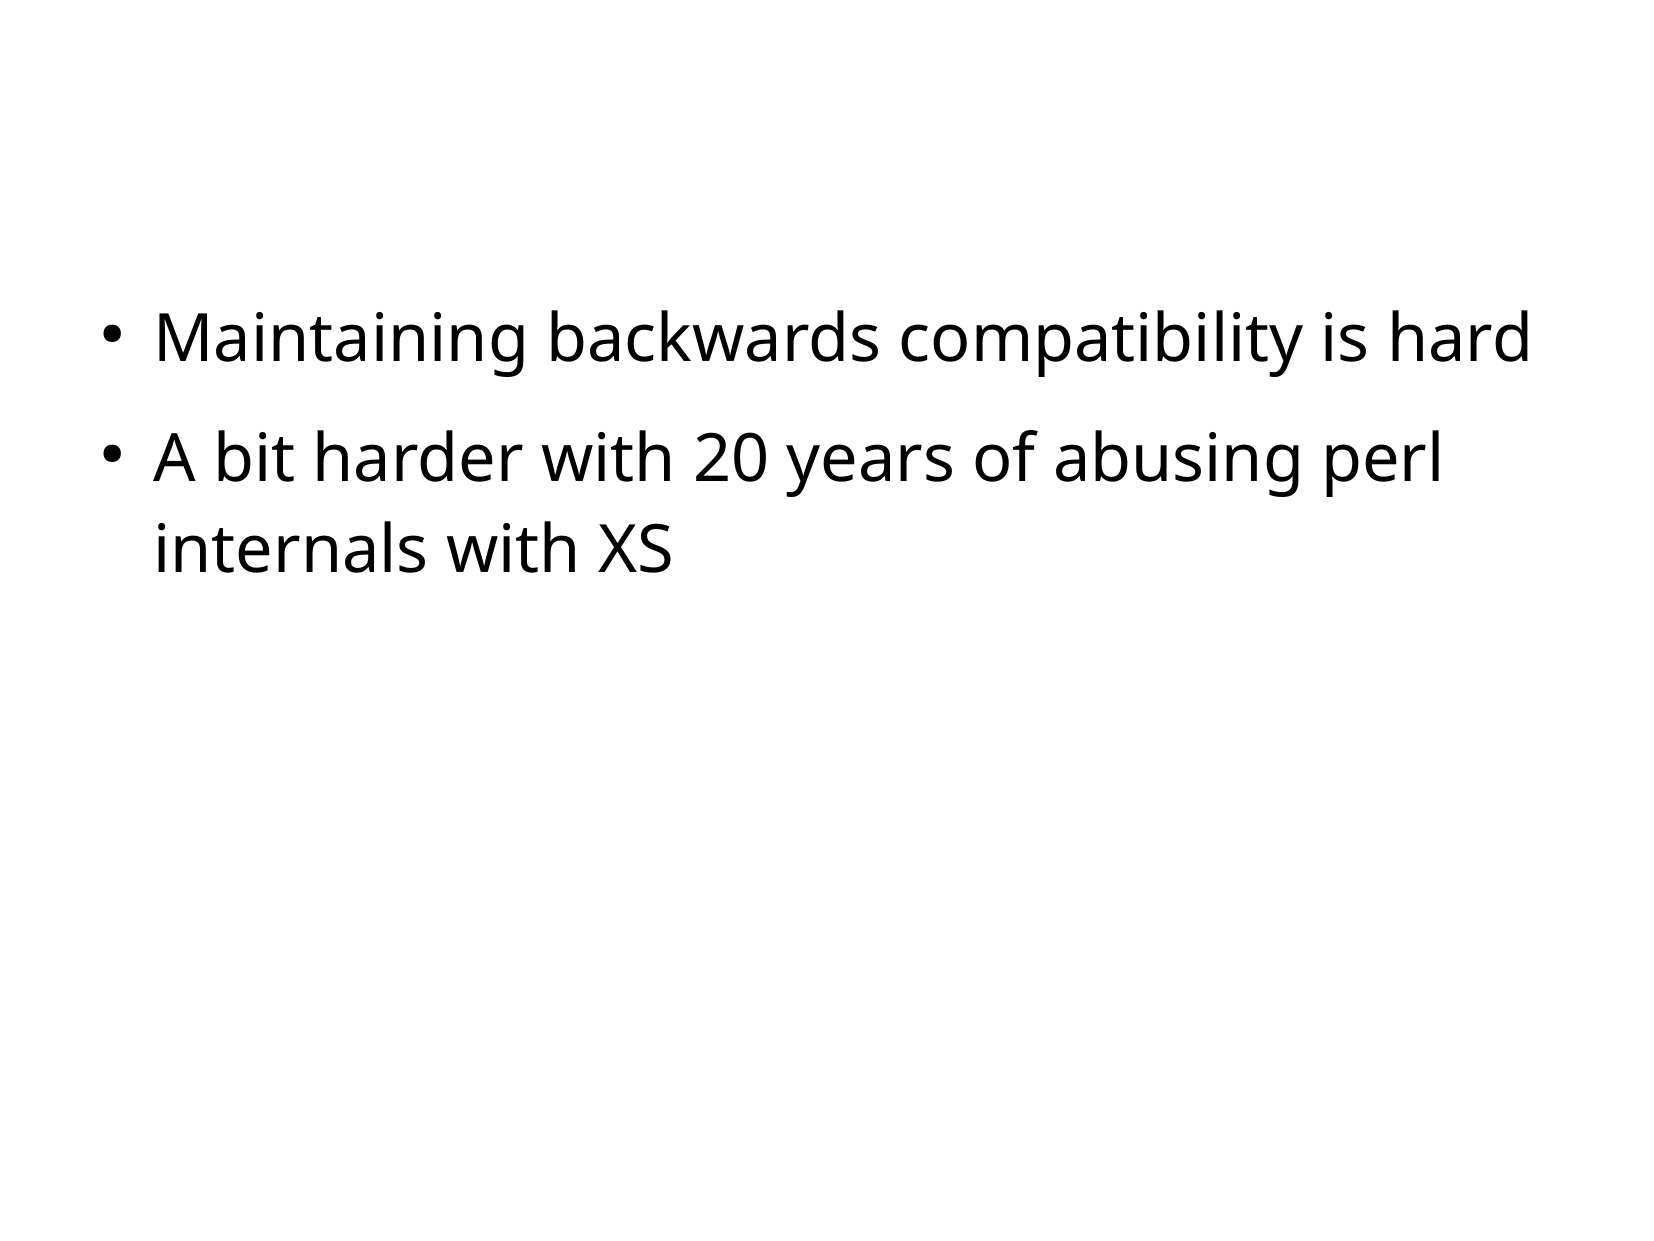

# Maintaining backwards compatibility is hard
A bit harder with 20 years of abusing perl internals with XS